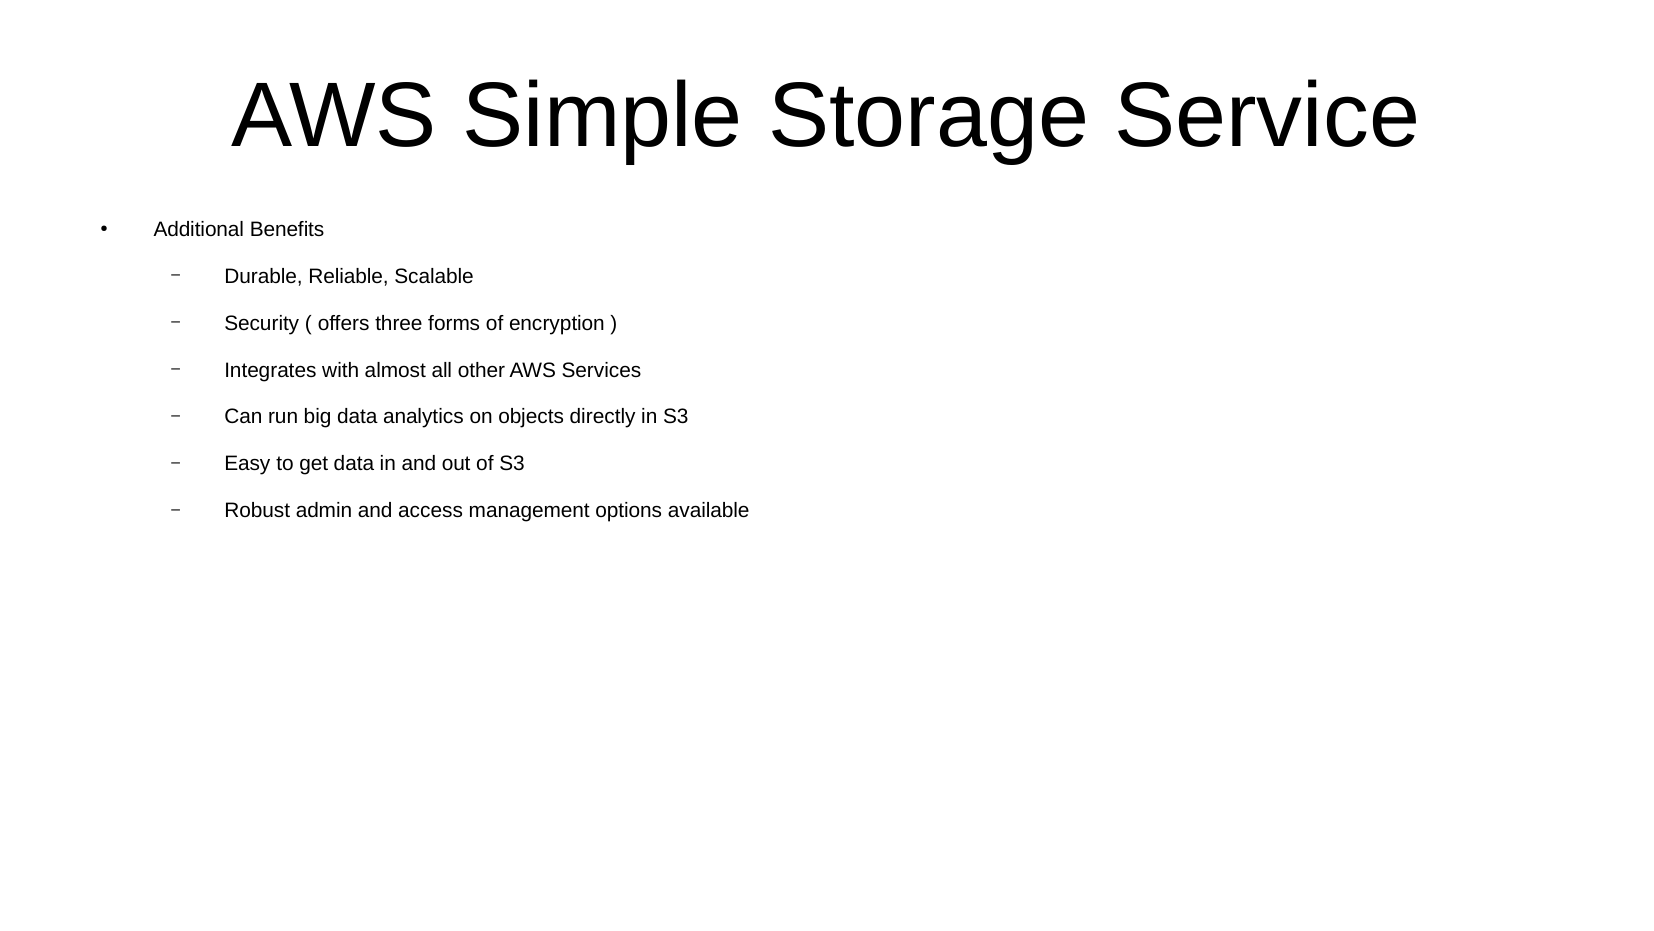

# AWS Simple Storage Service
Additional Benefits
Durable, Reliable, Scalable
Security ( offers three forms of encryption )
Integrates with almost all other AWS Services
Can run big data analytics on objects directly in S3
Easy to get data in and out of S3
Robust admin and access management options available